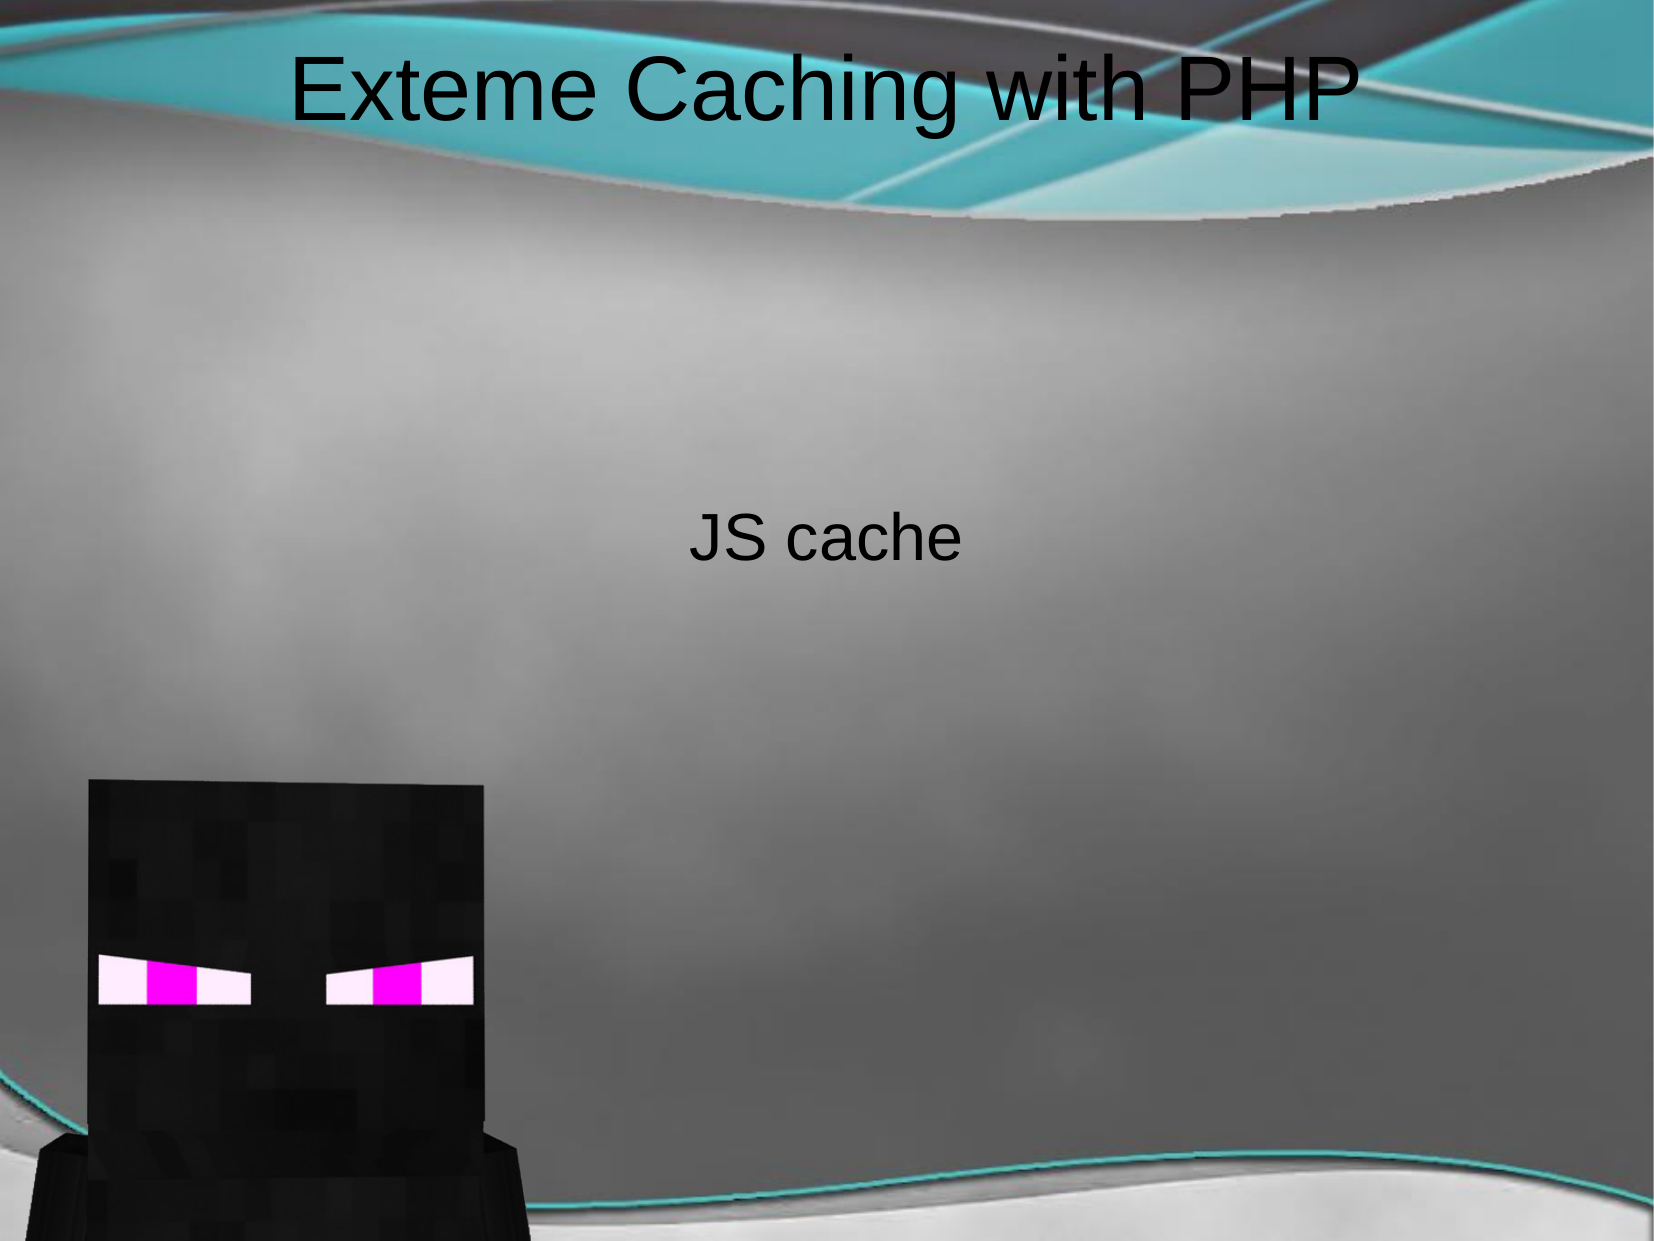

Exteme Caching with PHP
# JS cache